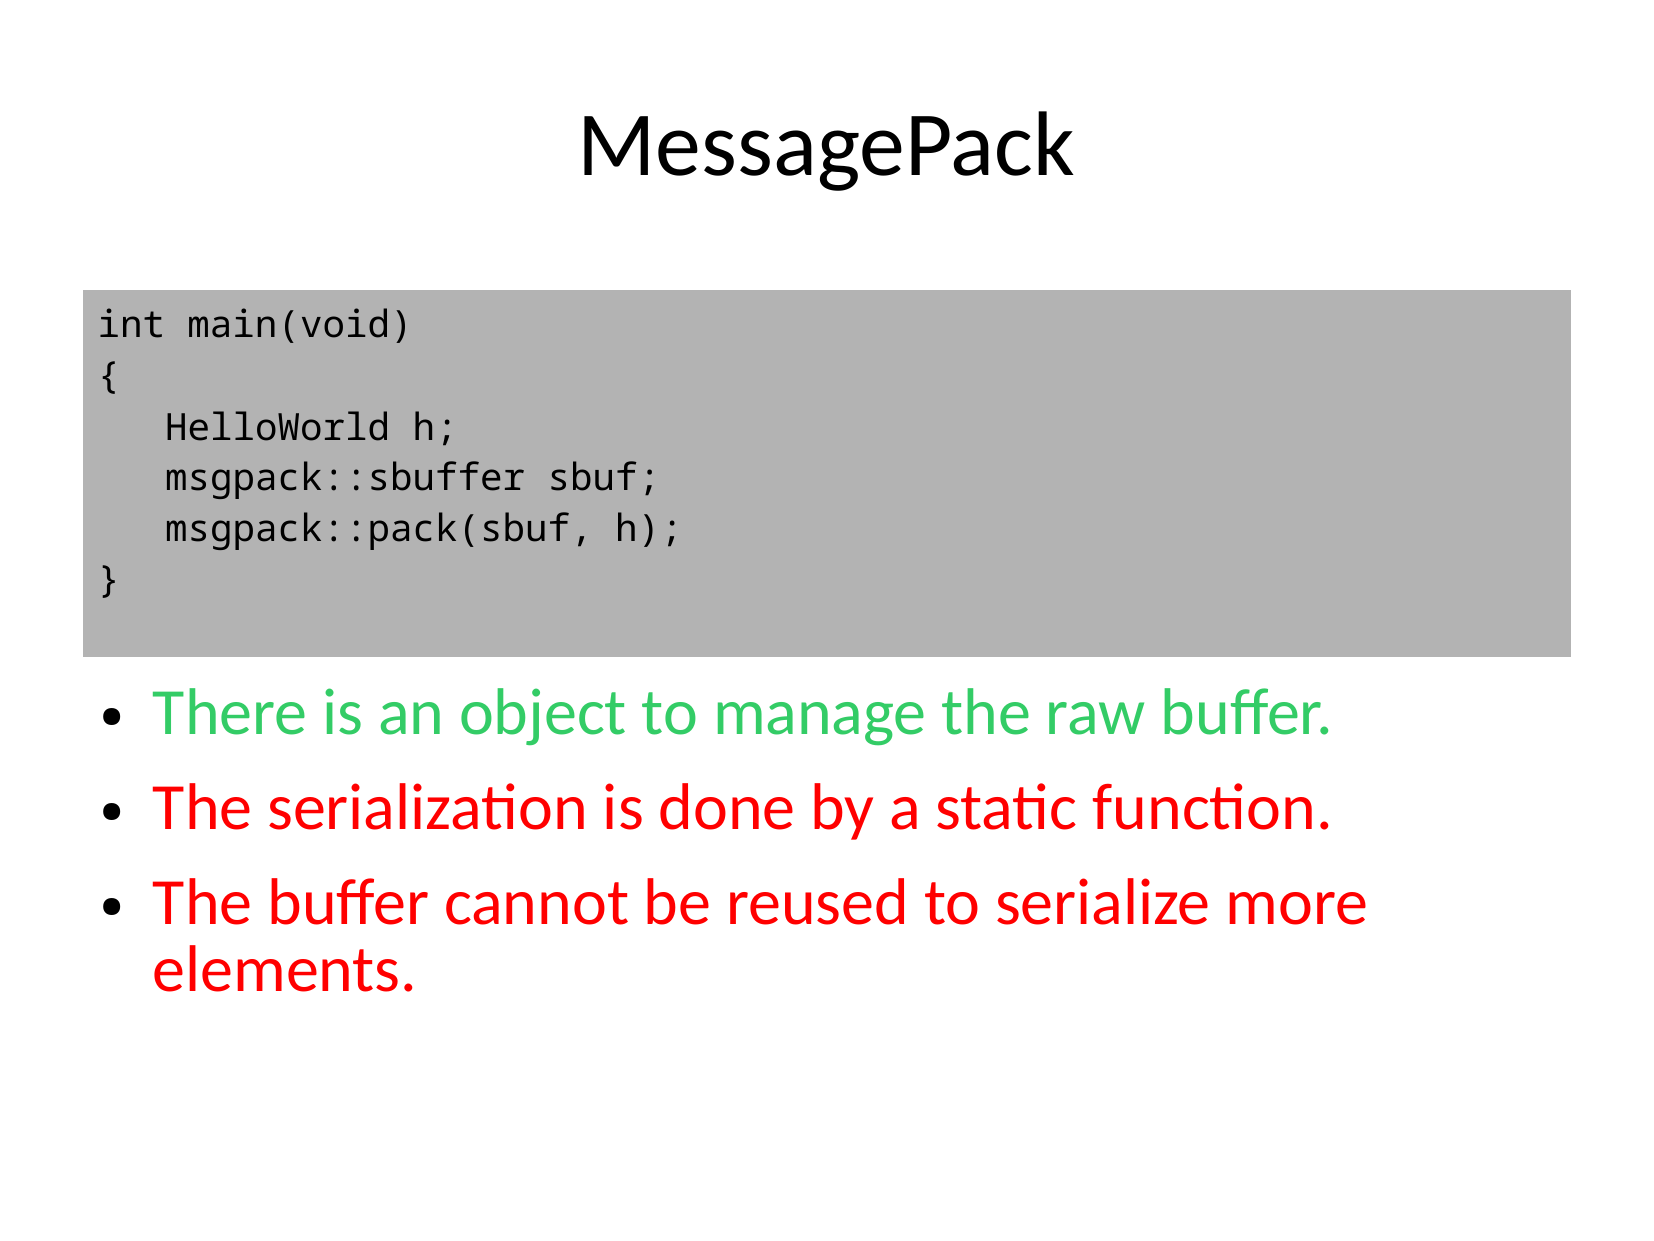

# MessagePack
| int main(void) { HelloWorld h; msgpack::sbuffer sbuf; msgpack::pack(sbuf, h); } |
| --- |
There is an object to manage the raw buffer.
The serialization is done by a static function.
The buffer cannot be reused to serialize more elements.